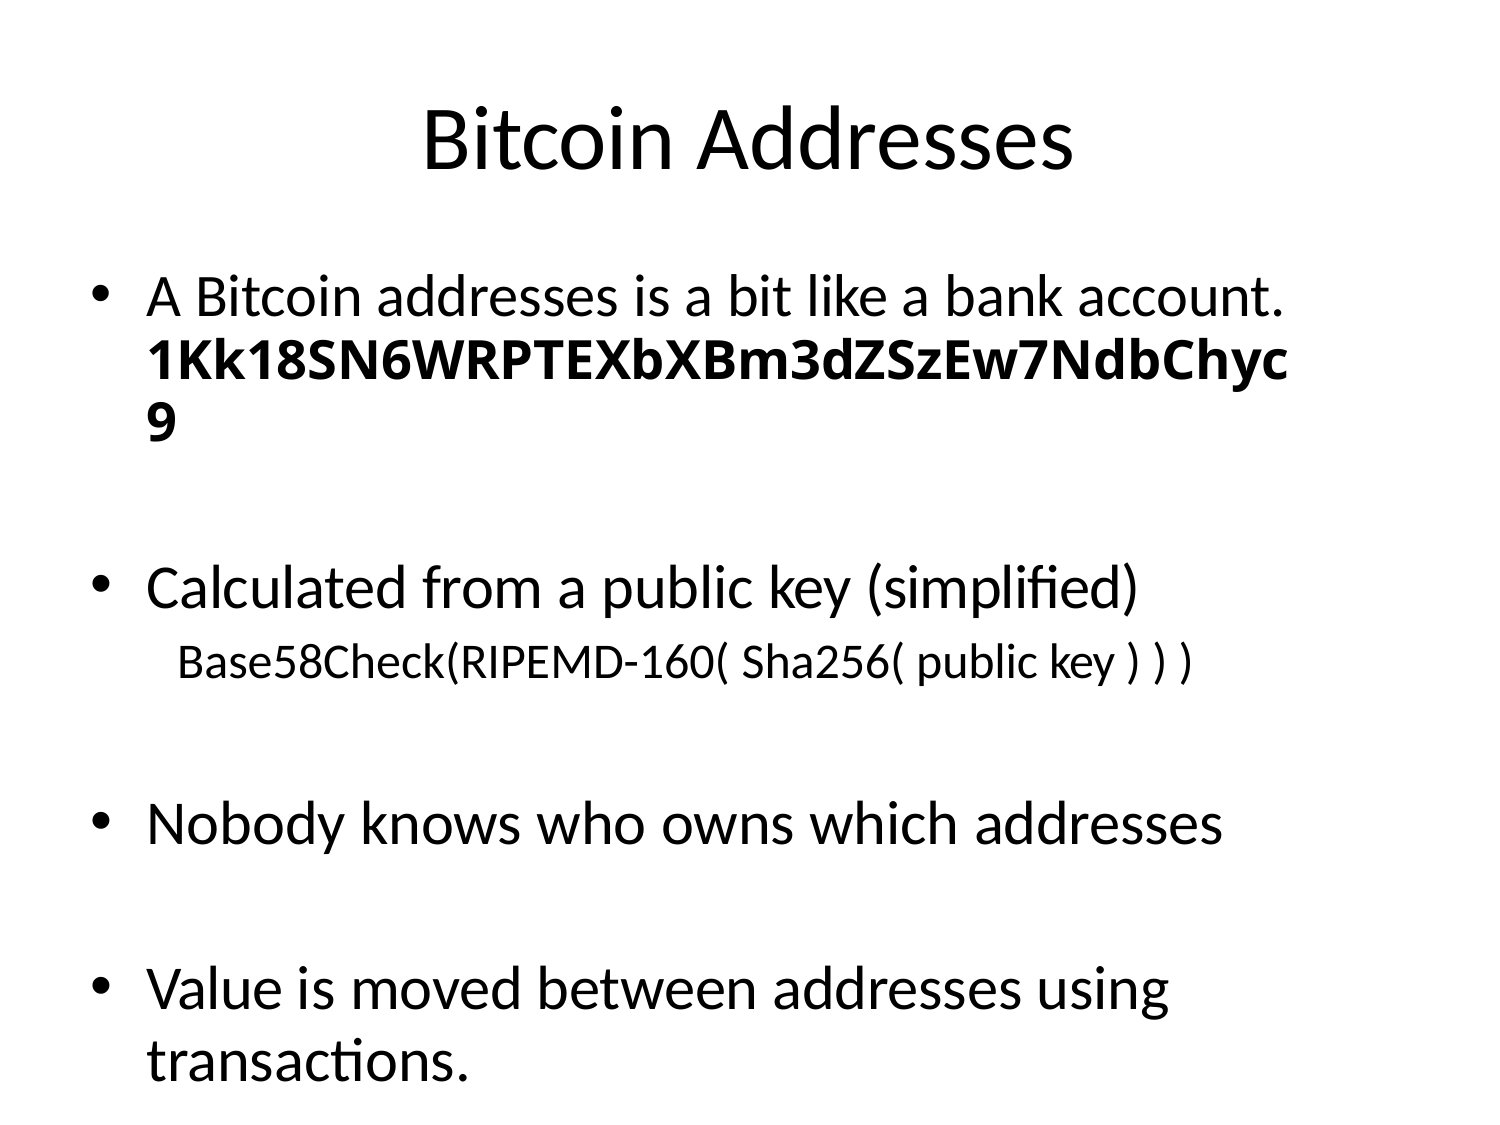

# Bitcoin Addresses
A Bitcoin addresses is a bit like a bank account.
1Kk18SN6WRPTEXbXBm3dZSzEw7NdbChyc9
Calculated from a public key (simplified)
Base58Check(RIPEMD-160( Sha256( public key ) ) )
Nobody knows who owns which addresses
Value is moved between addresses using
transactions.